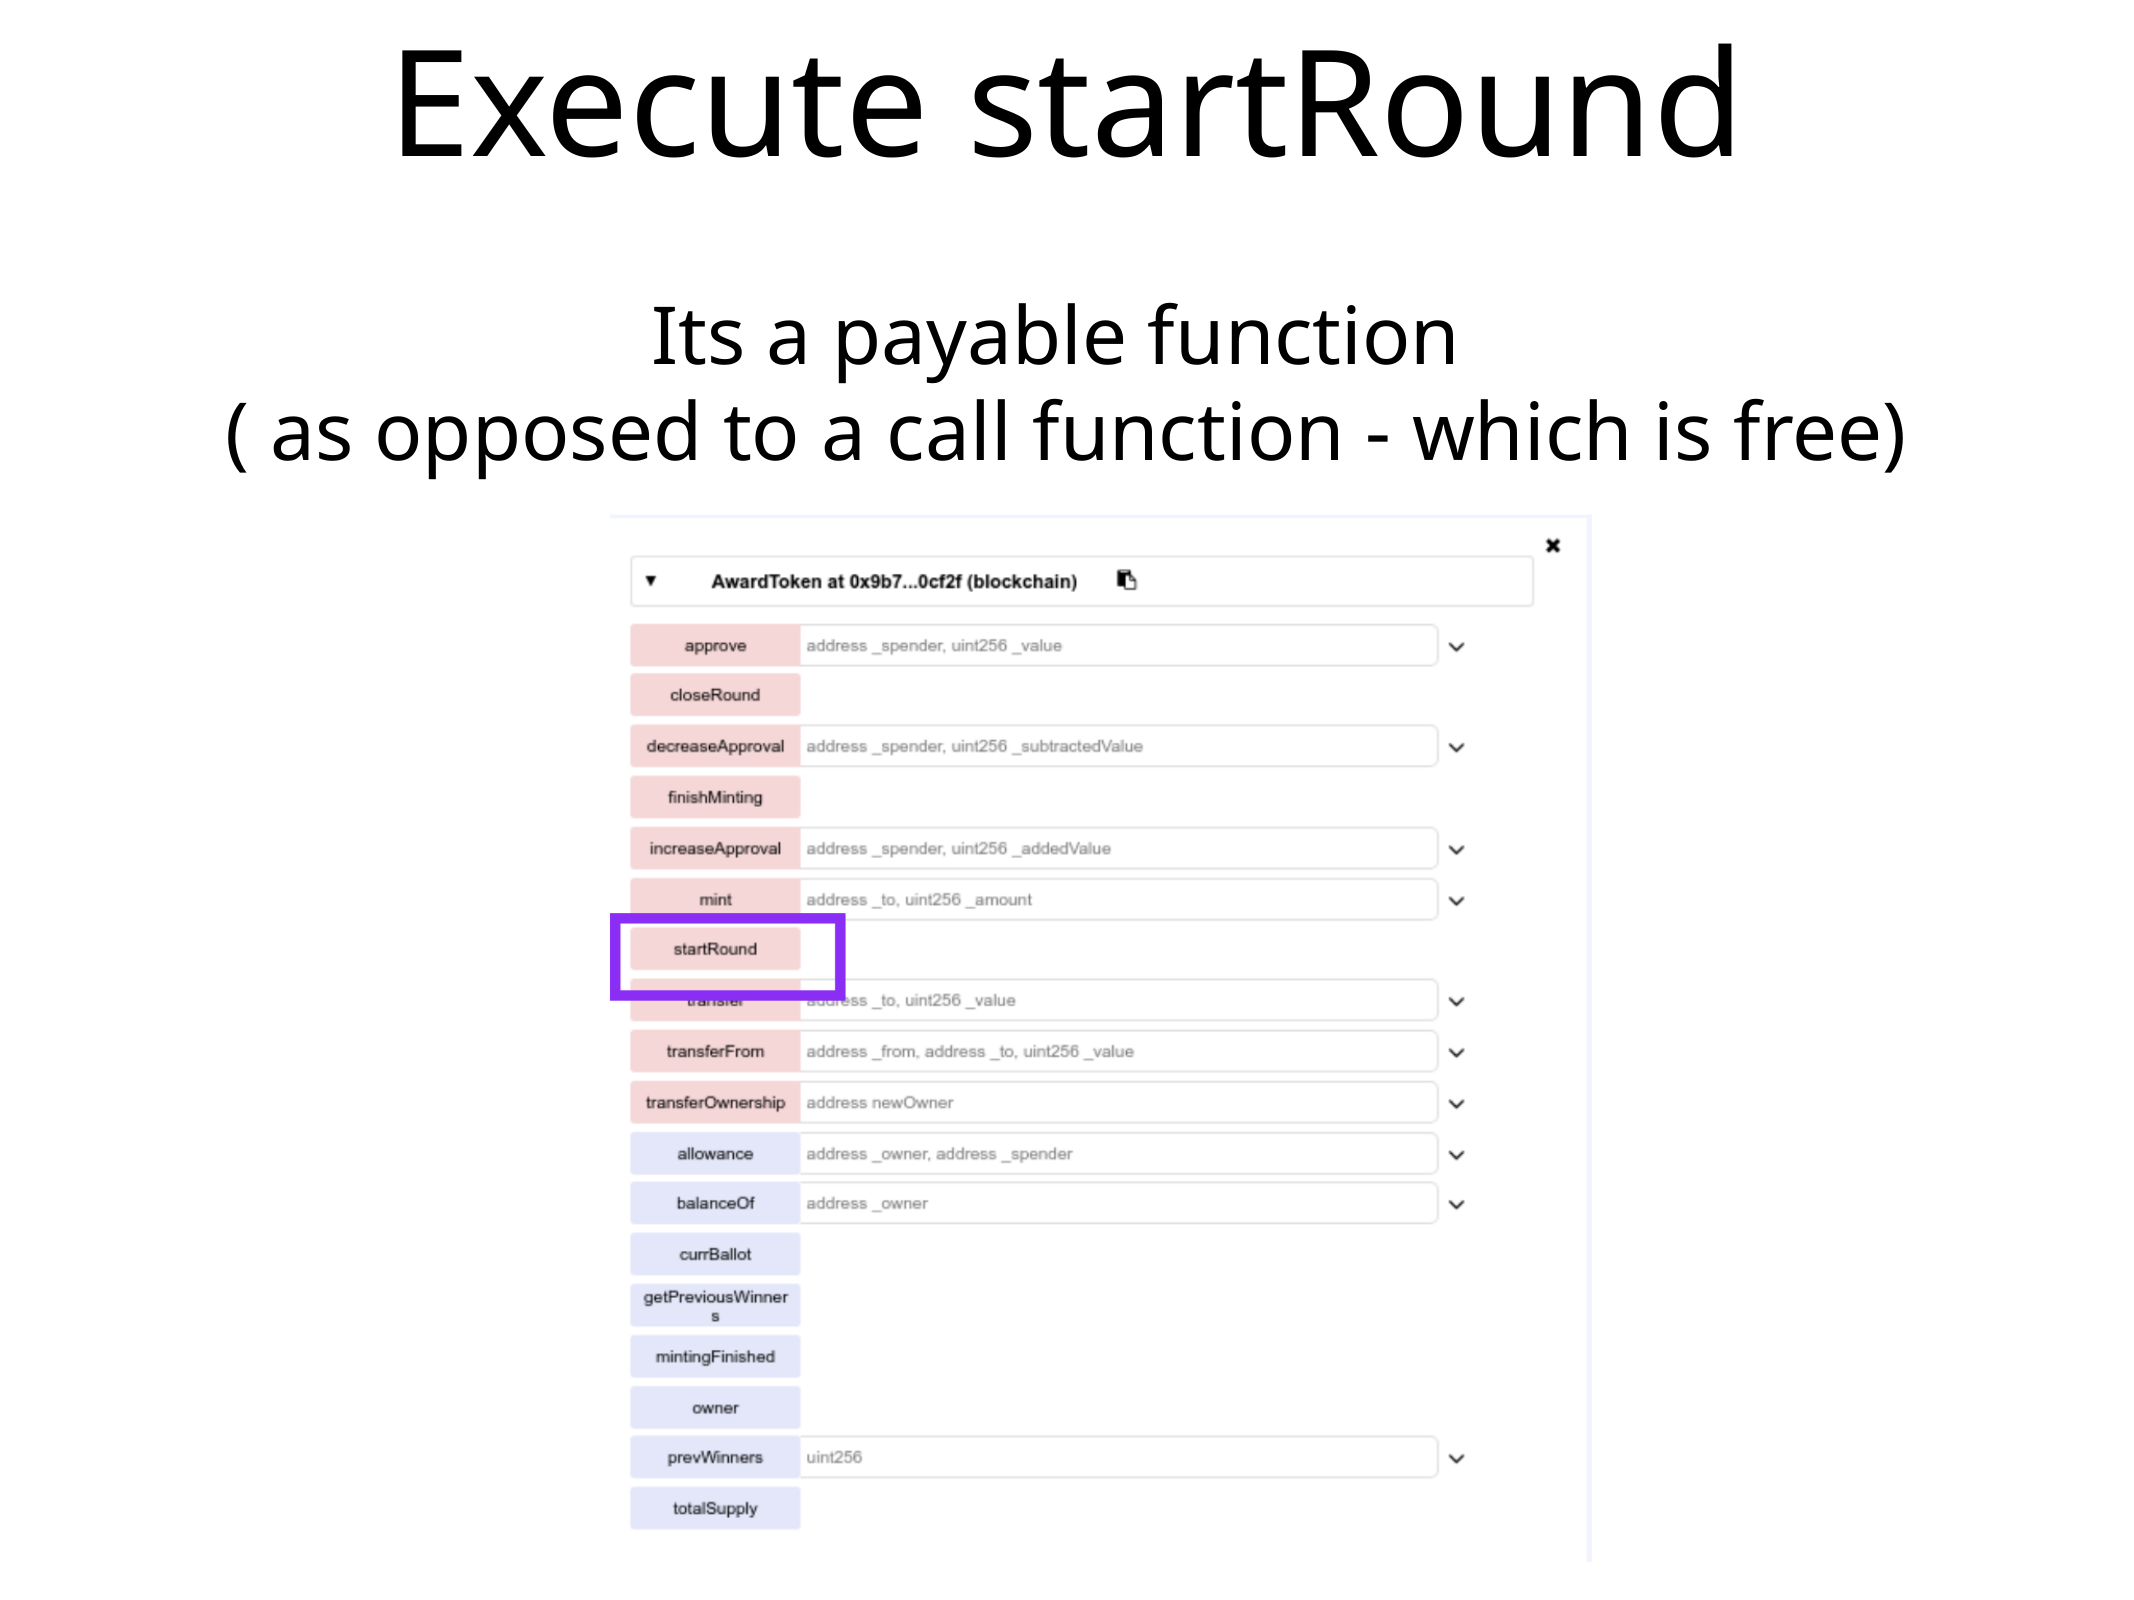

# Execute startRound
Its a payable function
( as opposed to a call function - which is free)